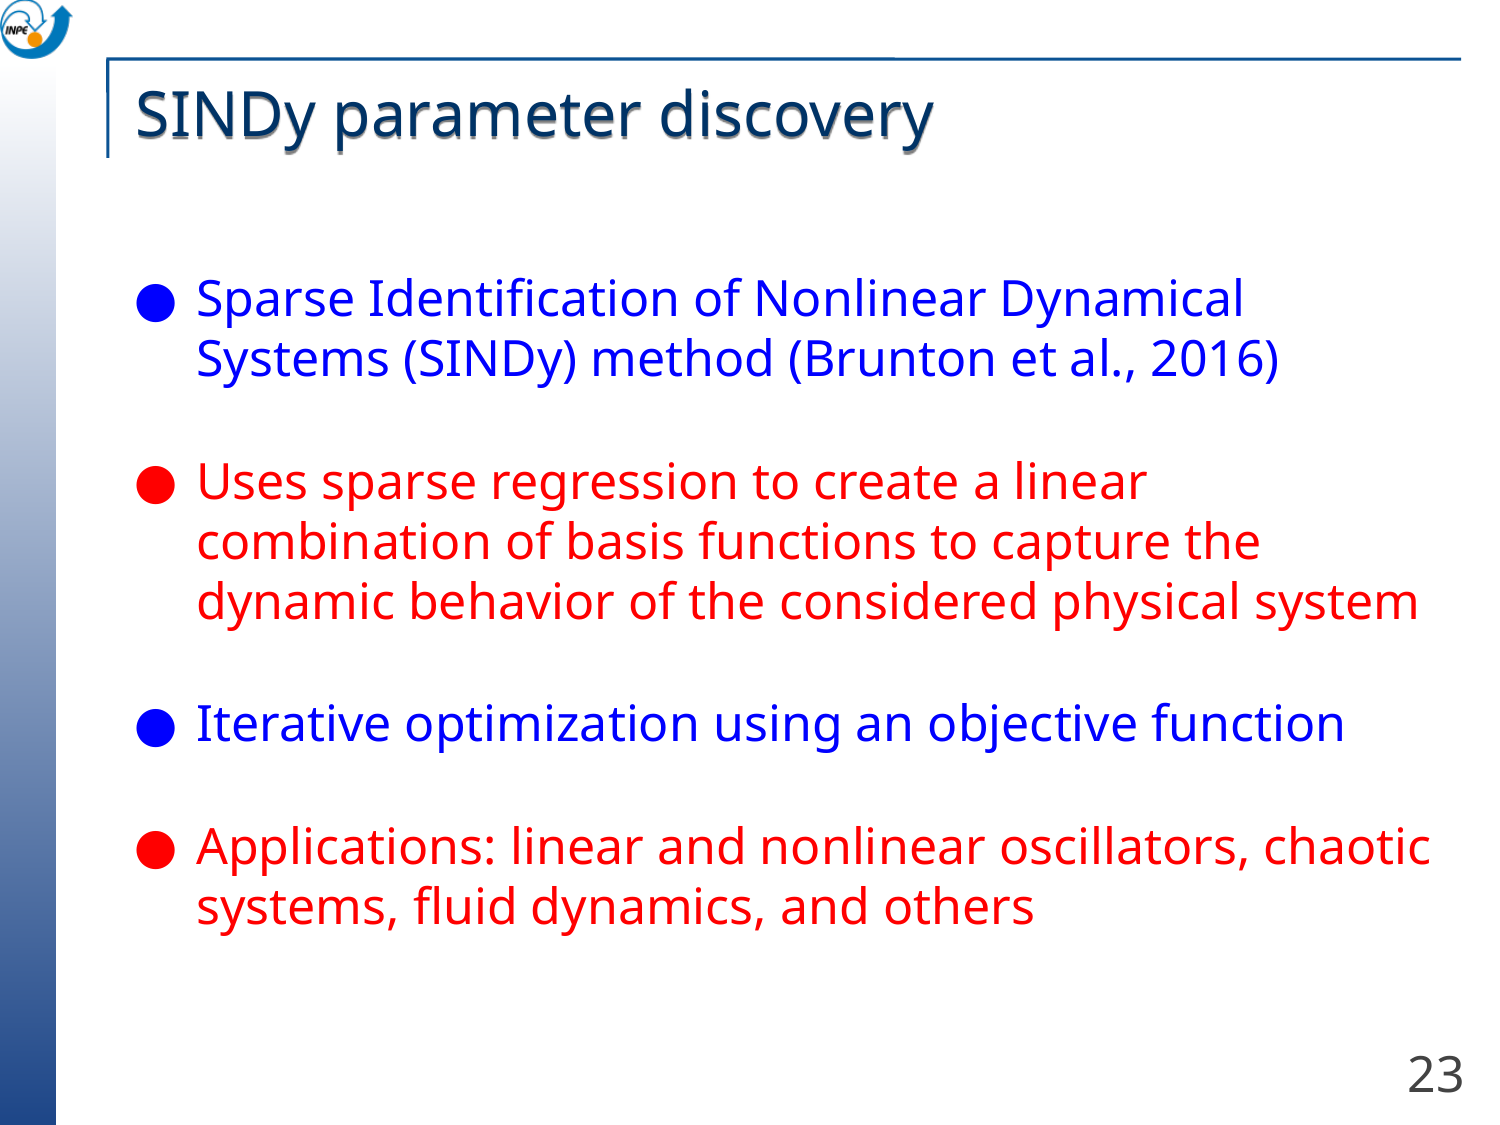

# SINDy parameter discovery
Sparse Identification of Nonlinear Dynamical Systems (SINDy) method (Brunton et al., 2016)
Uses sparse regression to create a linear combination of basis functions to capture the dynamic behavior of the considered physical system
Iterative optimization using an objective function
Applications: linear and nonlinear oscillators, chaotic systems, fluid dynamics, and others